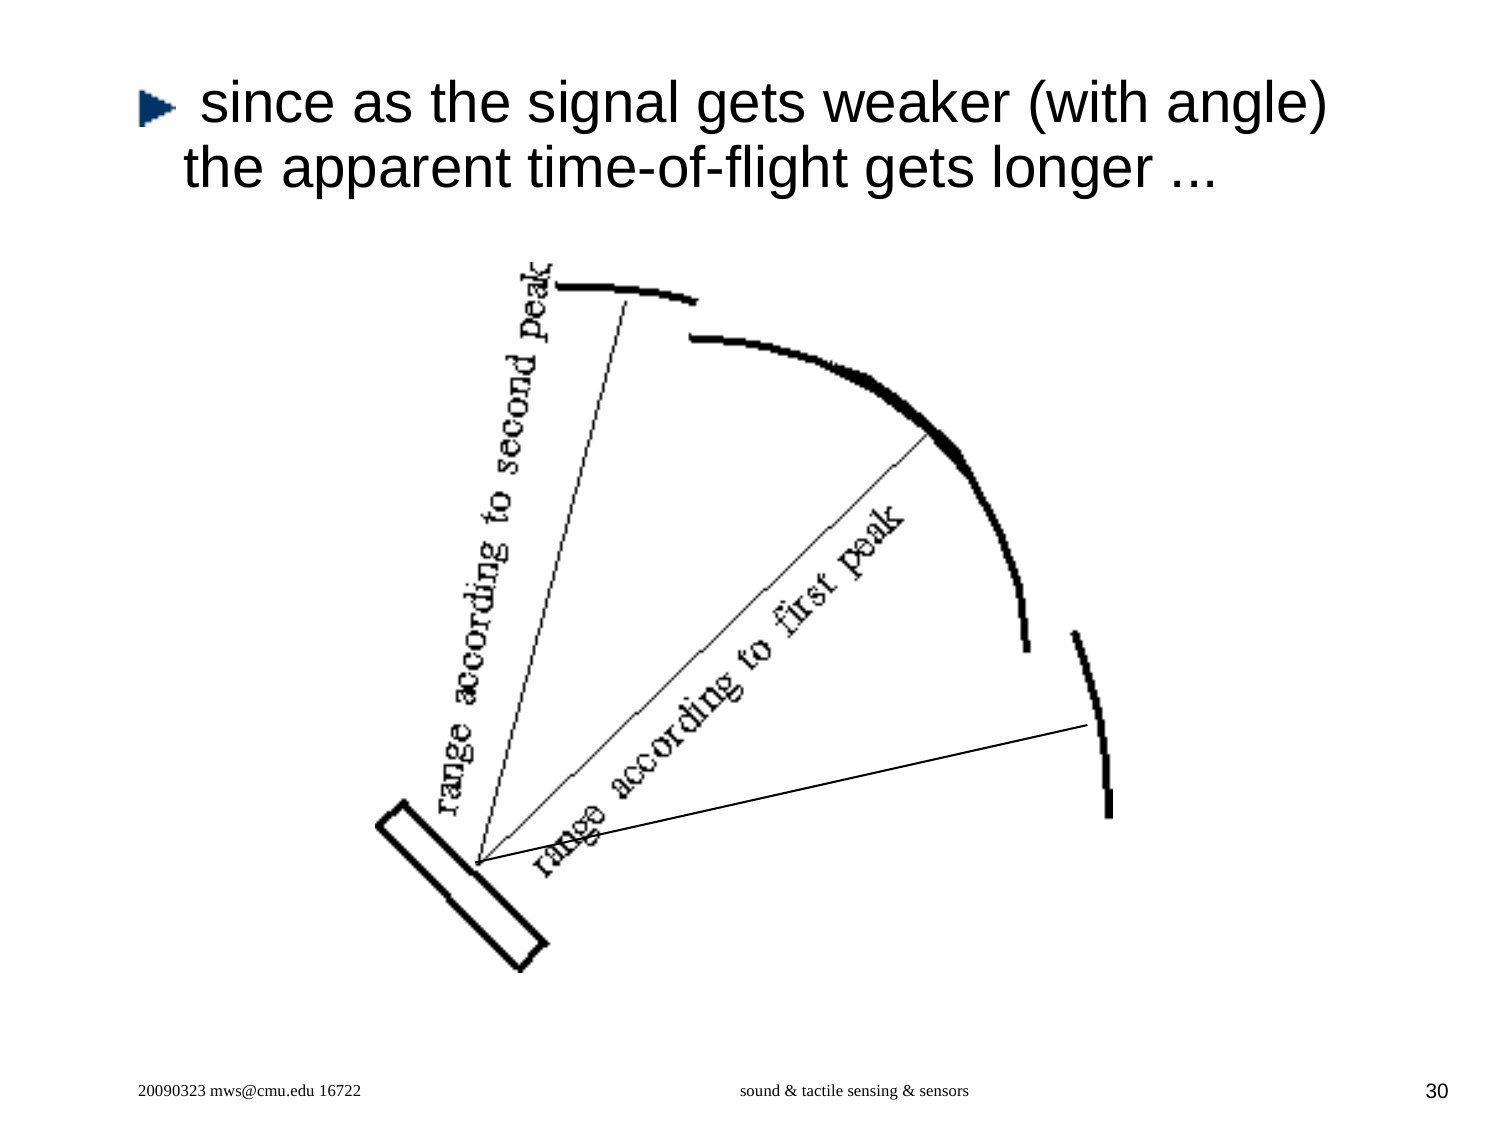

# since as the signal gets weaker (with angle) the apparent time-of-flight gets longer ...
30
20090323 mws@cmu.edu 16722
sound & tactile sensing & sensors